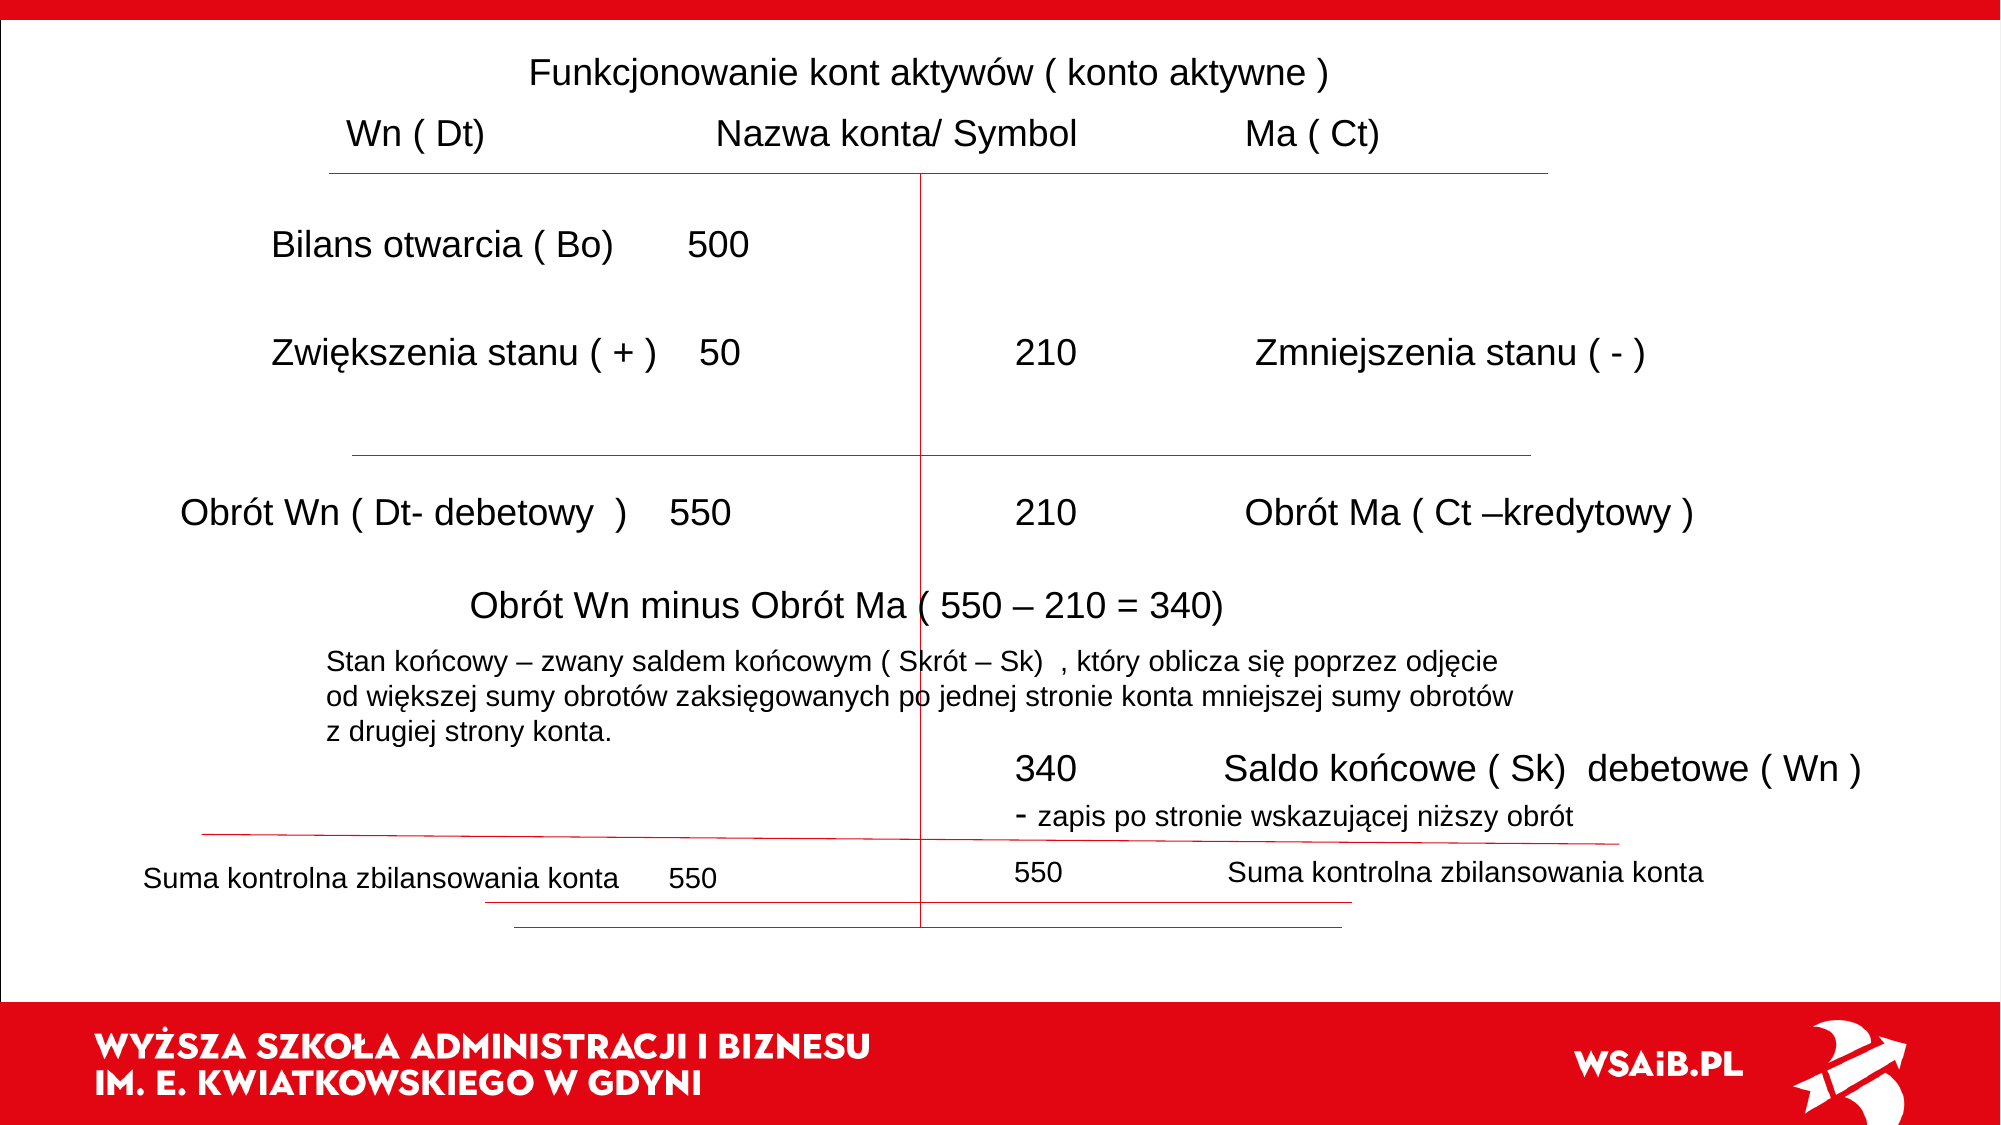

Funkcjonowanie kont aktywów ( konto aktywne )
Wn ( Dt) Nazwa konta/ Symbol Ma ( Ct)
Bilans otwarcia ( Bo) 500
 Zwiększenia stanu ( + ) 50
 210 Zmniejszenia stanu ( - )
 Obrót Wn ( Dt- debetowy ) 550
 210 Obrót Ma ( Ct –kredytowy )
Obrót Wn minus Obrót Ma ( 550 – 210 = 340)
Stan końcowy – zwany saldem końcowym ( Skrót – Sk) , który oblicza się poprzez odjęcie od większej sumy obrotów zaksięgowanych po jednej stronie konta mniejszej sumy obrotów z drugiej strony konta.
340 Saldo końcowe ( Sk) debetowe ( Wn ) - zapis po stronie wskazującej niższy obrót
 550 Suma kontrolna zbilansowania konta
 Suma kontrolna zbilansowania konta 550